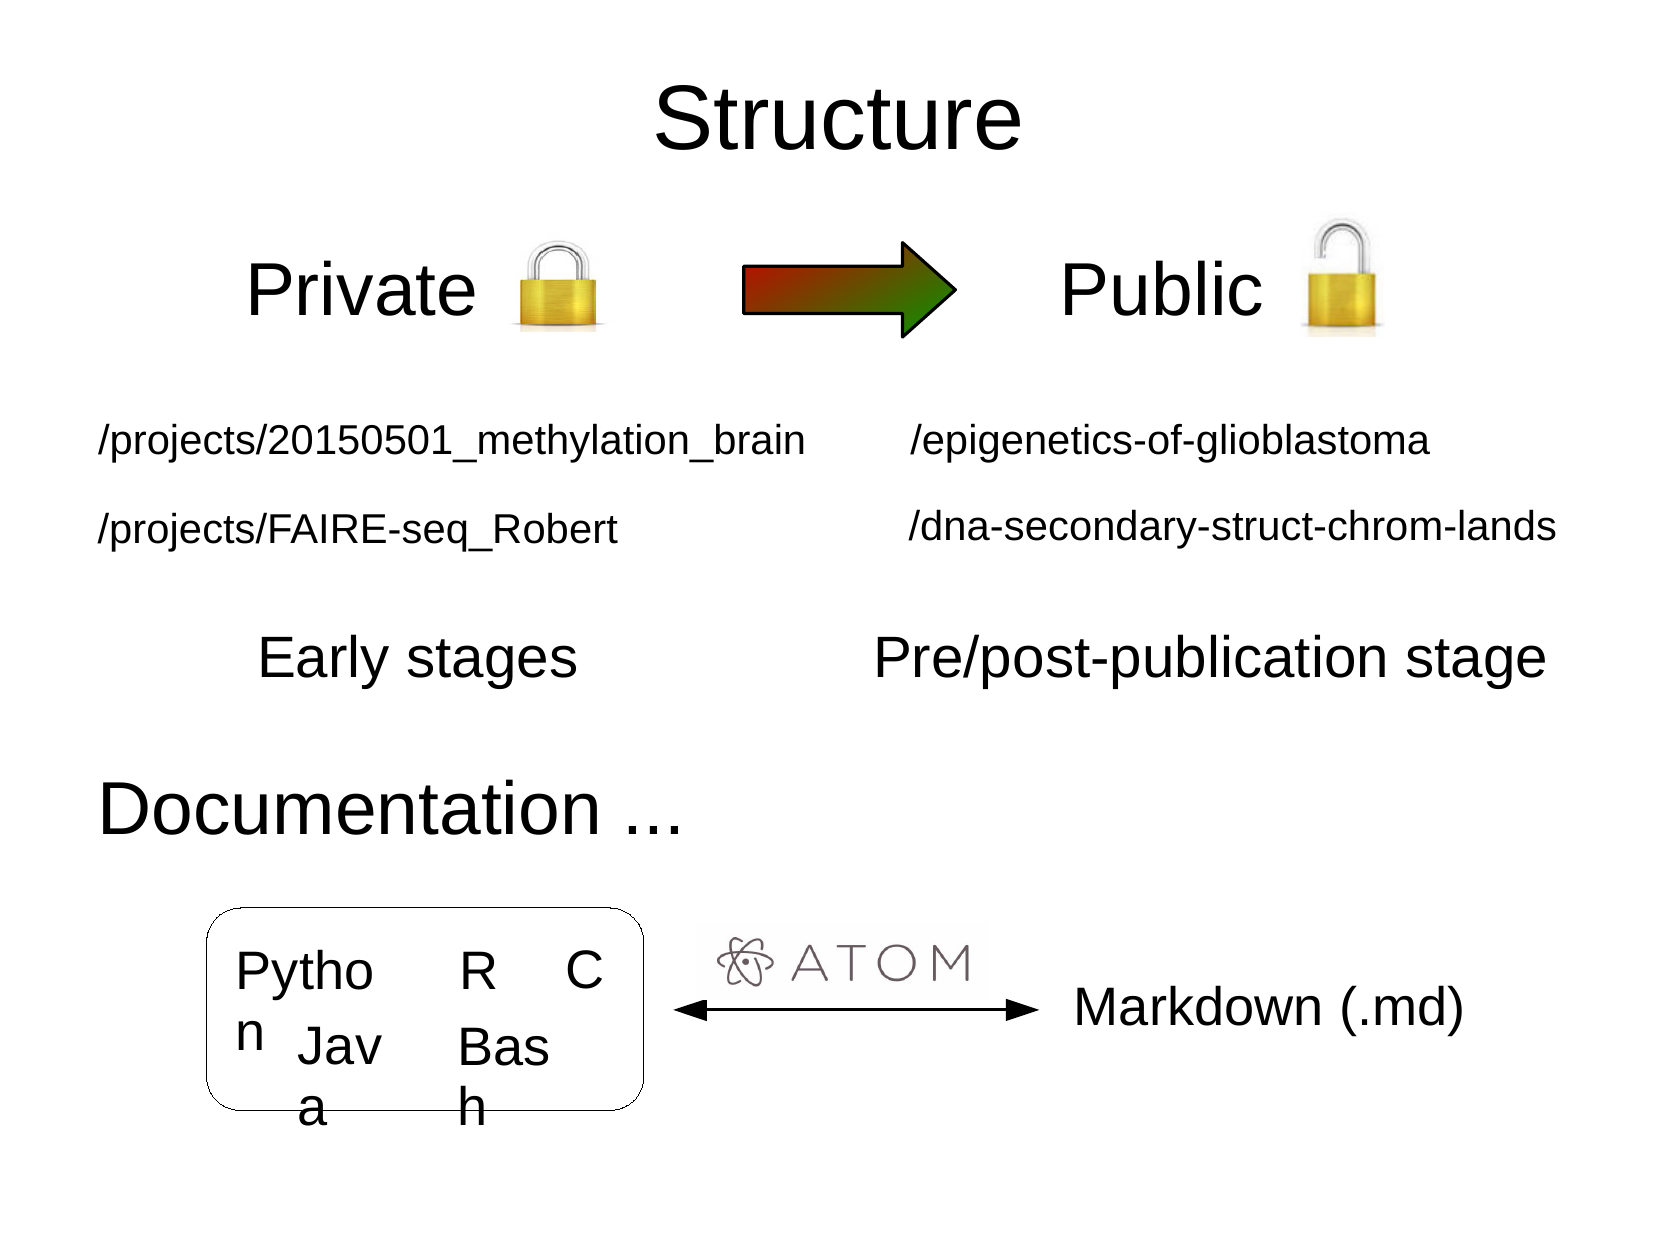

Structure
Private
Public
/projects/20150501_methylation_brain
/epigenetics-of-glioblastoma
/dna-secondary-struct-chrom-lands
/projects/FAIRE-seq_Robert
Early stages
Pre/post-publication stage
Documentation ...
C
Python
R
Markdown (.md)
Java
Bash